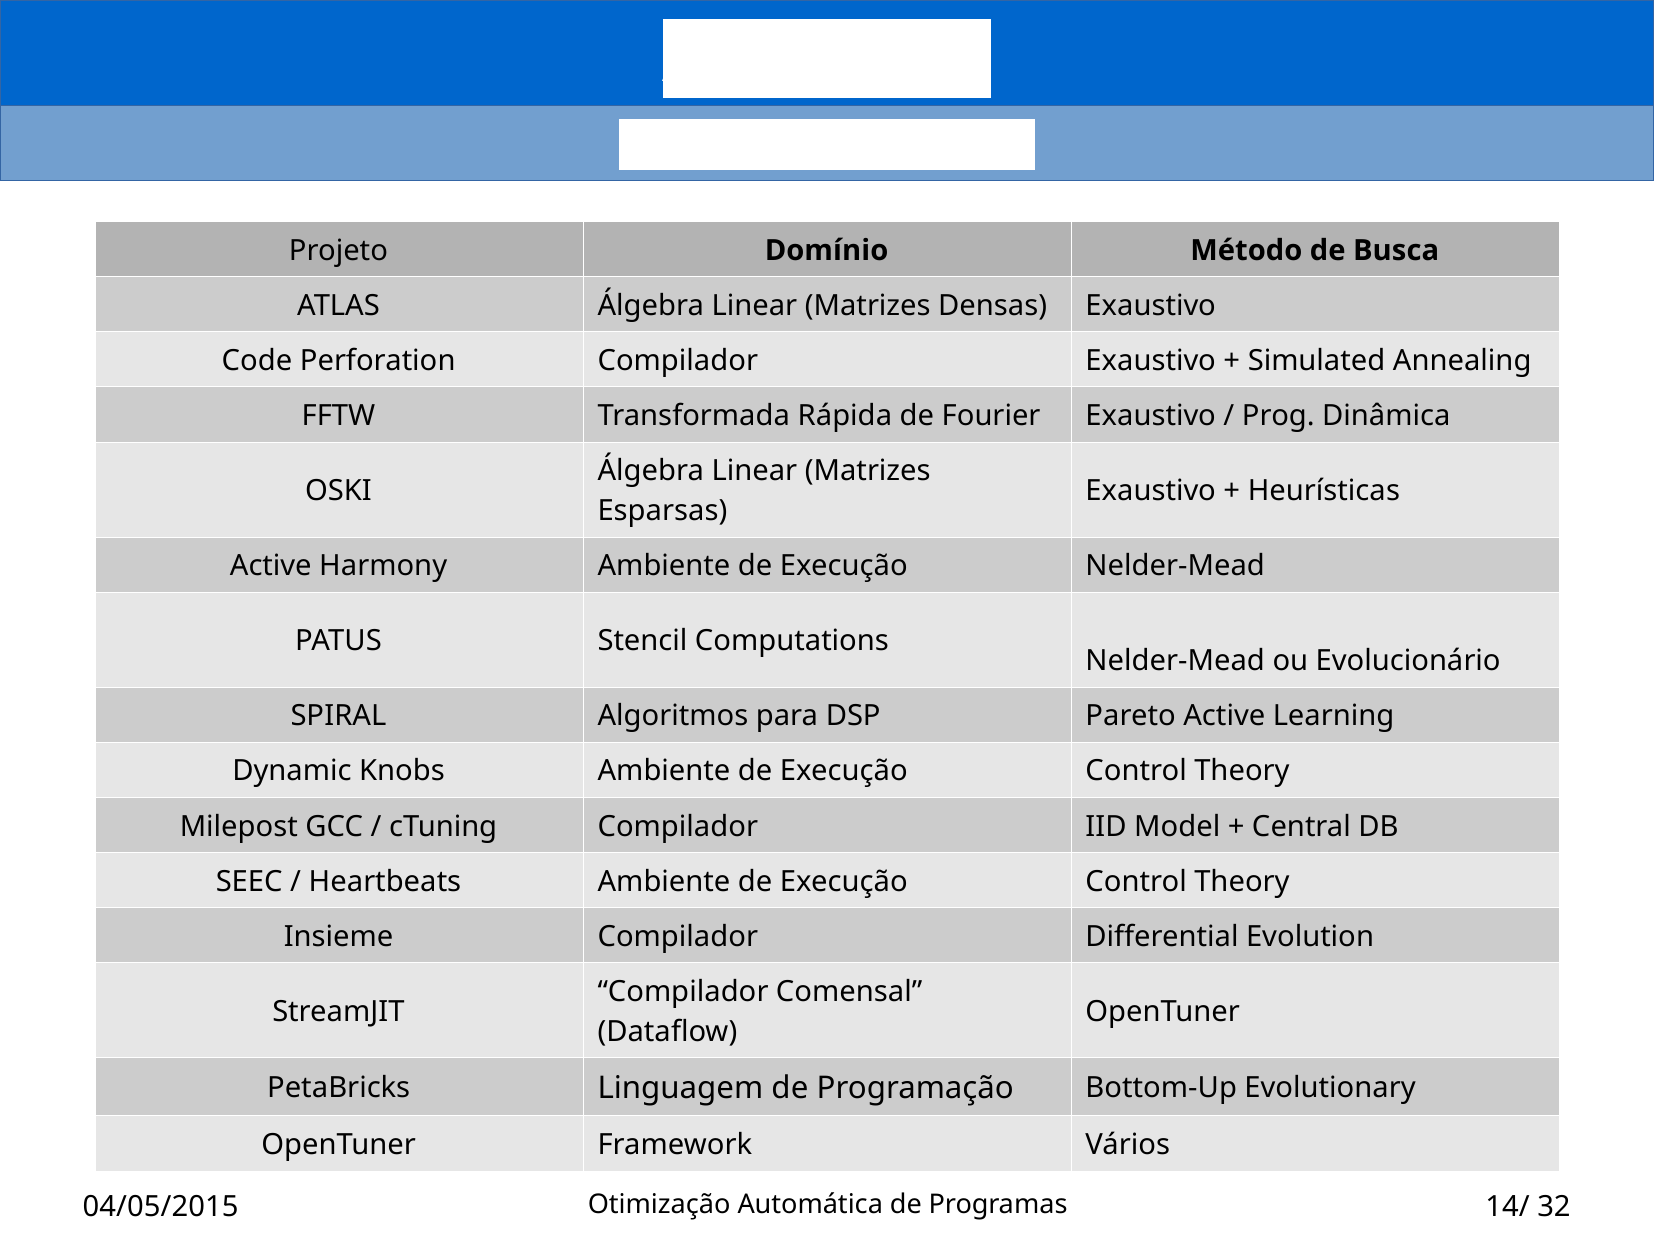

# Auto-tuning
Trabalhos Relacionados
| Projeto | Domínio | Método de Busca |
| --- | --- | --- |
| ATLAS | Álgebra Linear (Matrizes Densas) | Exaustivo |
| Code Perforation | Compilador | Exaustivo + Simulated Annealing |
| FFTW | Transformada Rápida de Fourier | Exaustivo / Prog. Dinâmica |
| OSKI | Álgebra Linear (Matrizes Esparsas) | Exaustivo + Heurísticas |
| Active Harmony | Ambiente de Execução | Nelder-Mead |
| PATUS | Stencil Computations | Nelder-Mead ou Evolucionário |
| SPIRAL | Algoritmos para DSP | Pareto Active Learning |
| Dynamic Knobs | Ambiente de Execução | Control Theory |
| Milepost GCC / cTuning | Compilador | IID Model + Central DB |
| SEEC / Heartbeats | Ambiente de Execução | Control Theory |
| Insieme | Compilador | Differential Evolution |
| StreamJIT | “Compilador Comensal” (Dataflow) | OpenTuner |
| PetaBricks | Linguagem de Programação | Bottom-Up Evolutionary |
| OpenTuner | Framework | Vários |
14